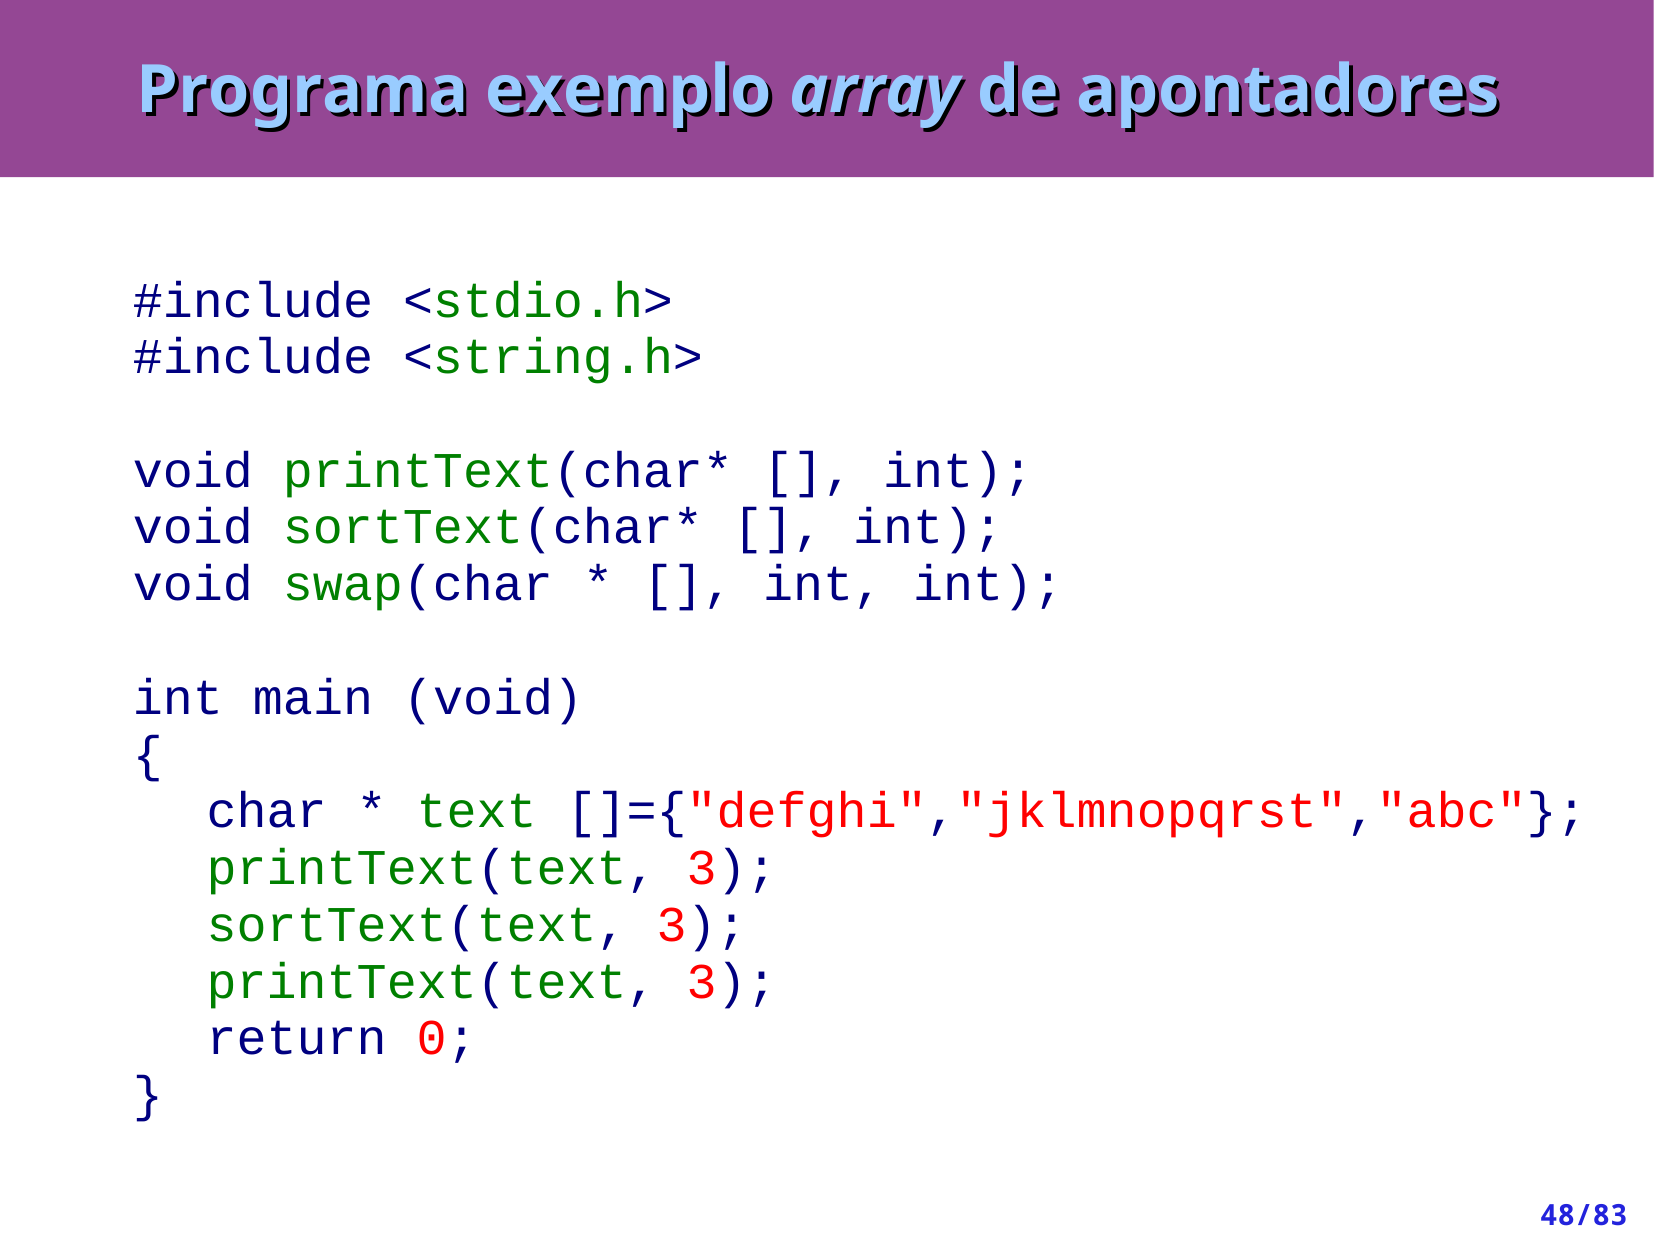

# Programa exemplo array de apontadores
#include <stdio.h>
#include <string.h>
void printText(char* [], int);
void sortText(char* [], int);
void swap(char * [], int, int);
int main (void)
{
	char * text []={"defghi","jklmnopqrst","abc"};
	printText(text, 3);
	sortText(text, 3);
	printText(text, 3);
	return 0;
}
48